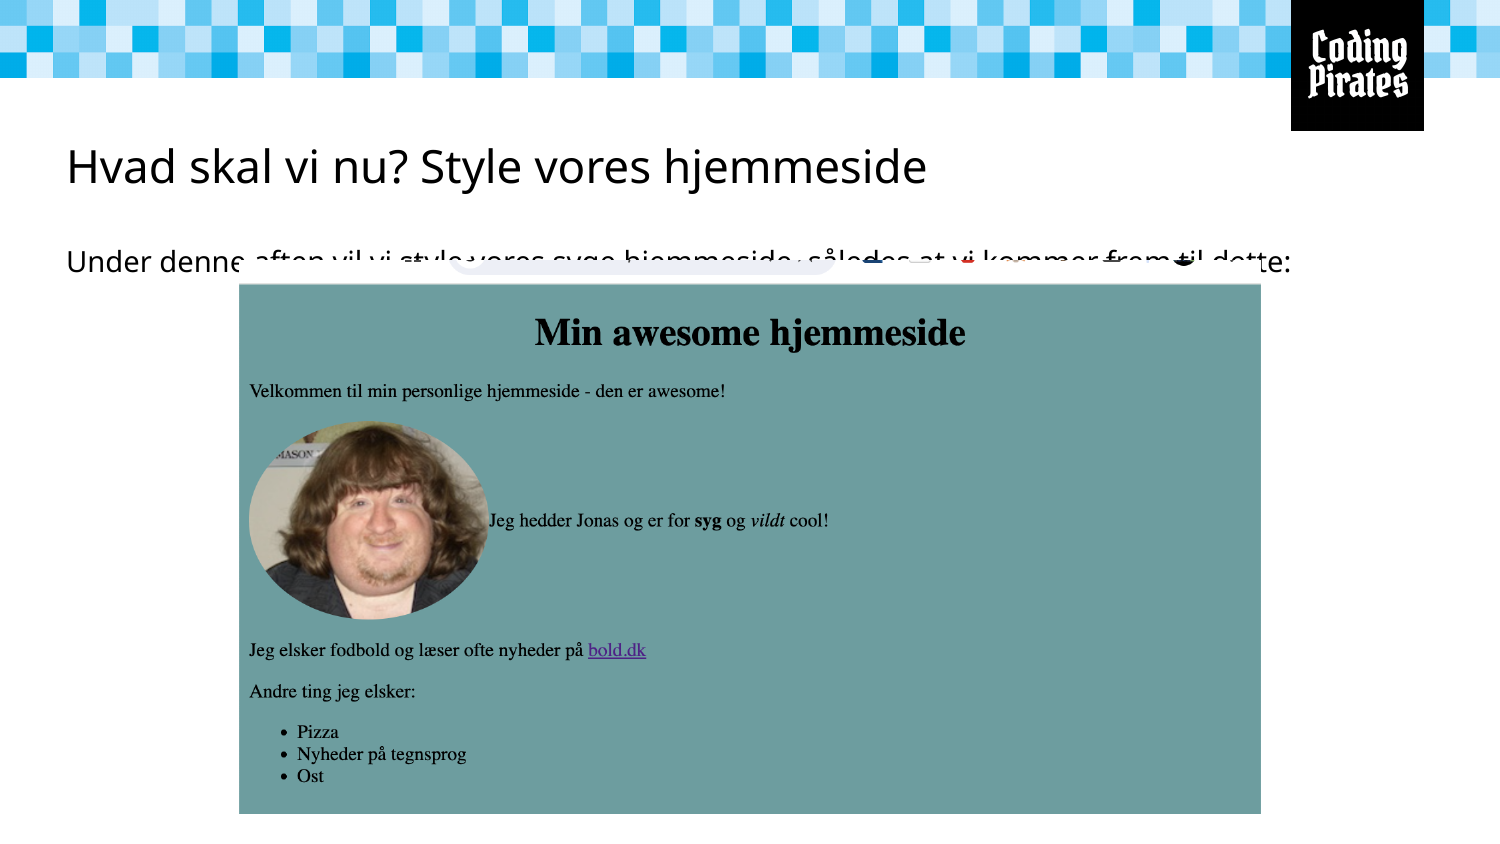

# Hvad skal vi nu? Style vores hjemmeside
Under denne aften vil vi style vores syge hjemmeside, således at vi kommer frem til dette: